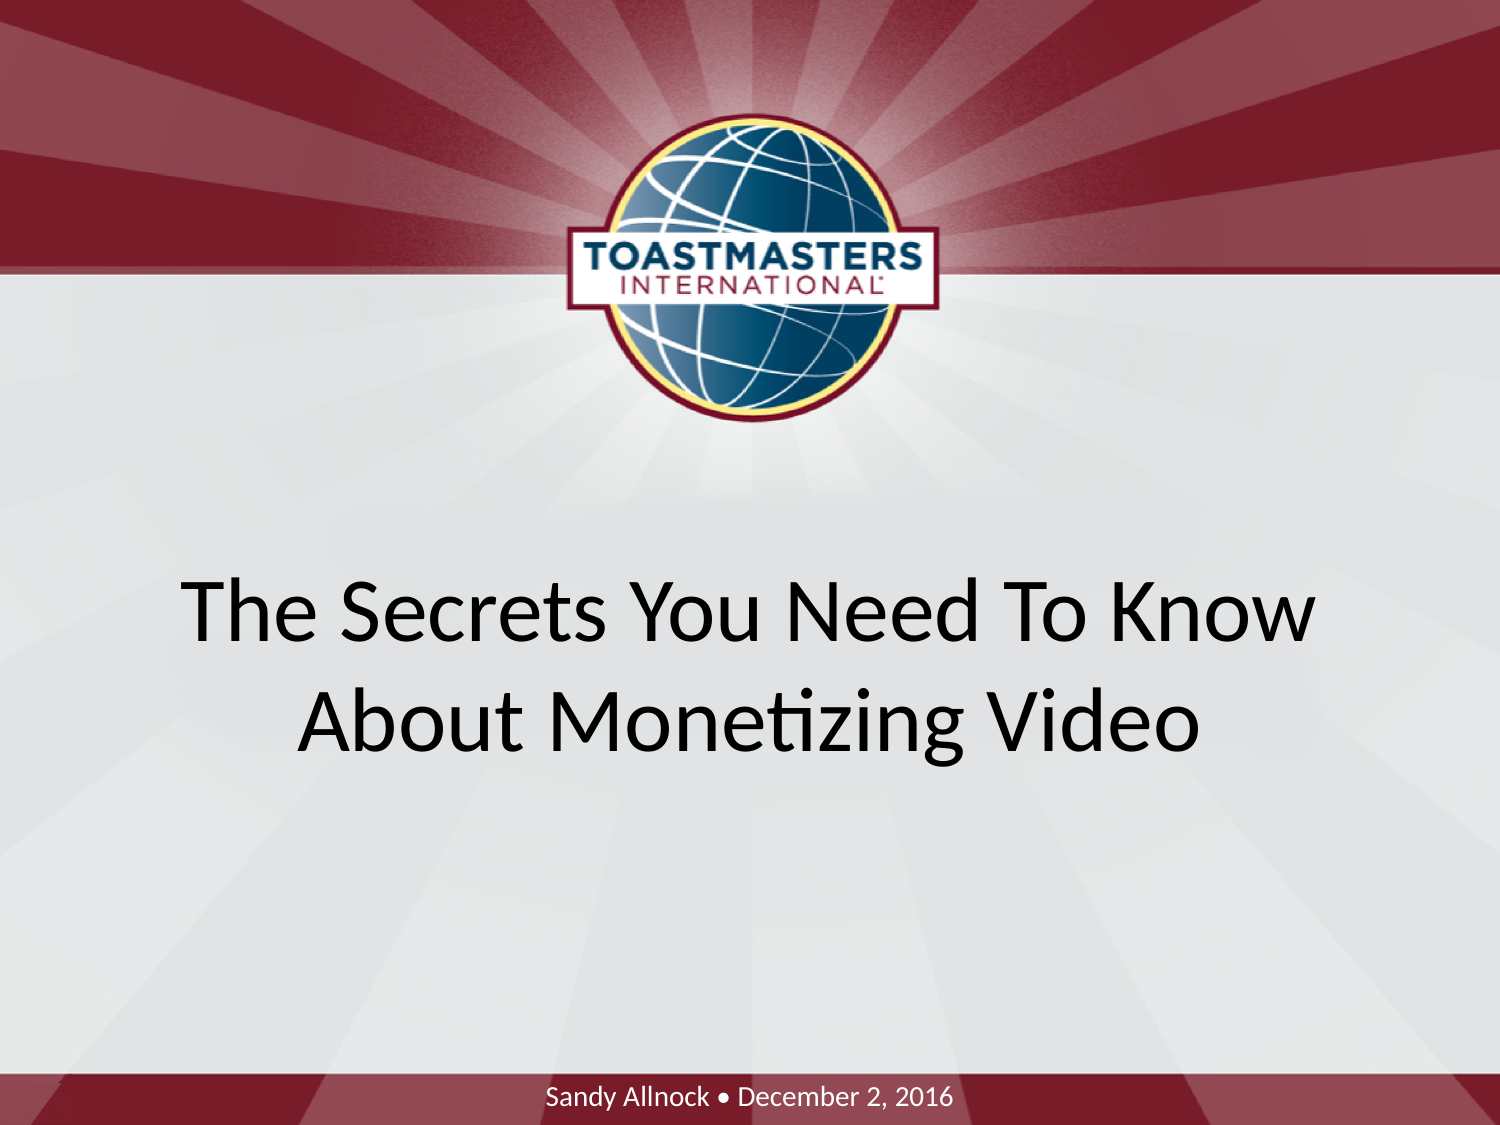

# The Secrets You Need To Know About Monetizing Video
Sandy Allnock • December 2, 2016